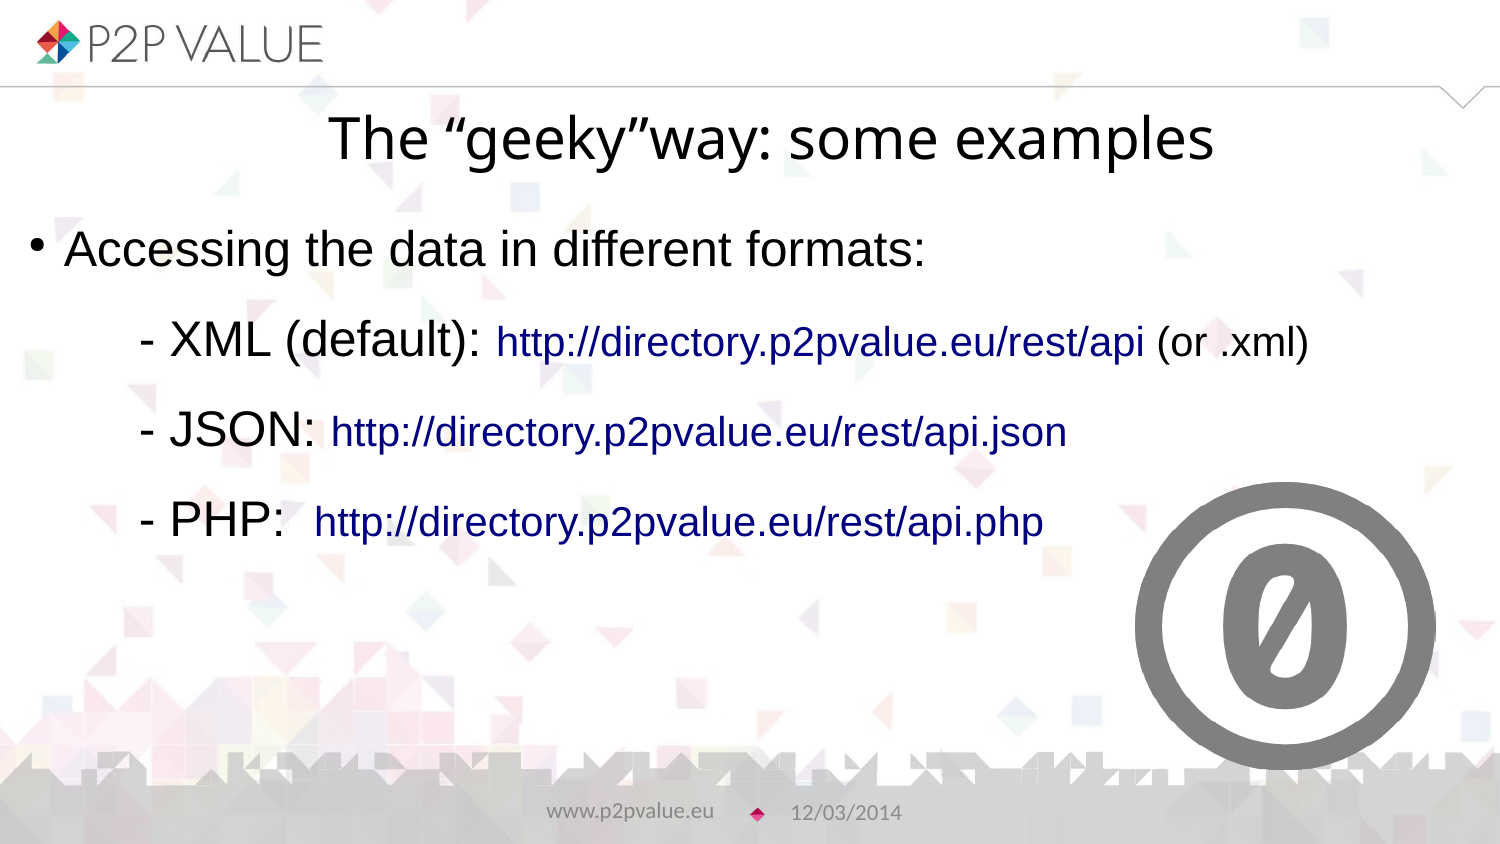

# The “geeky”way: some examples
Accessing the data in different formats:
	- XML (default): http://directory.p2pvalue.eu/rest/api (or .xml)
	- JSON: http://directory.p2pvalue.eu/rest/api.json
	- PHP: http://directory.p2pvalue.eu/rest/api.php
12/03/2014
www.p2pvalue.eu